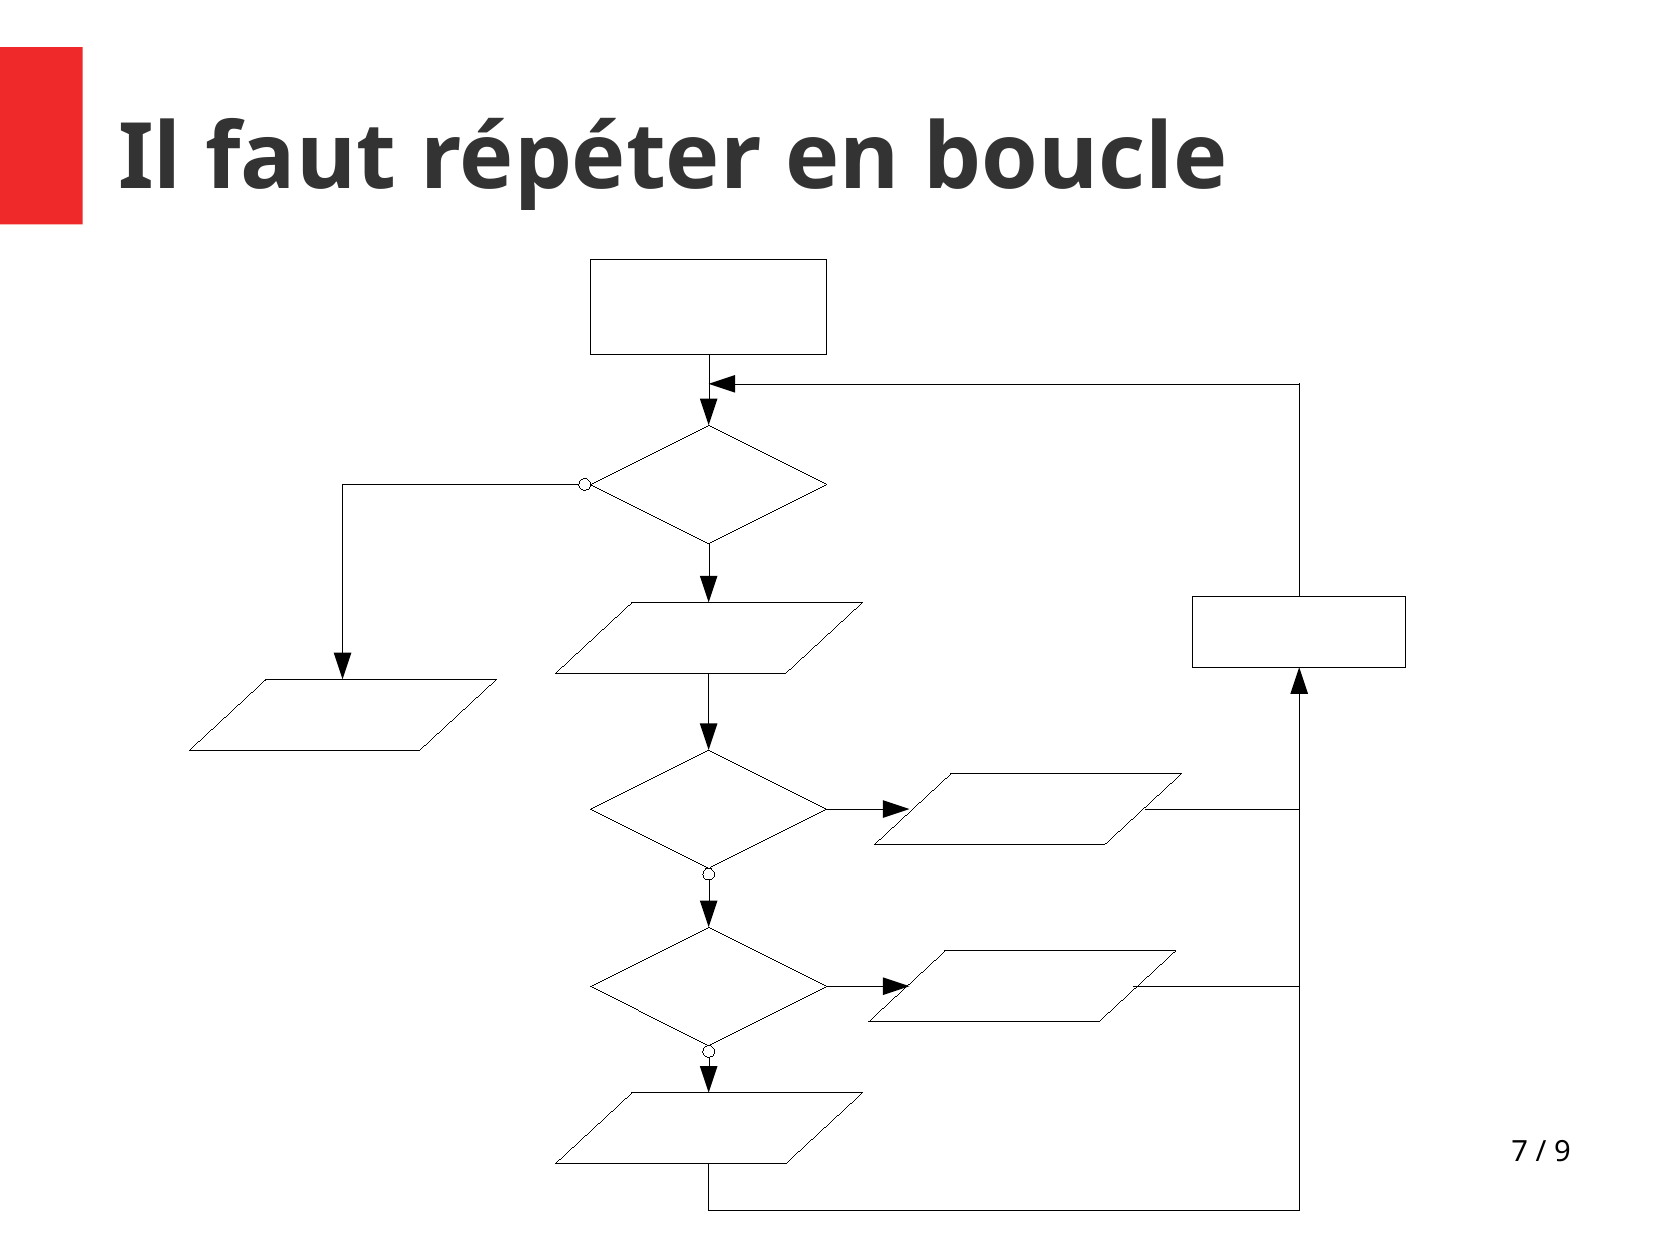

# Il faut répéter en boucle
7